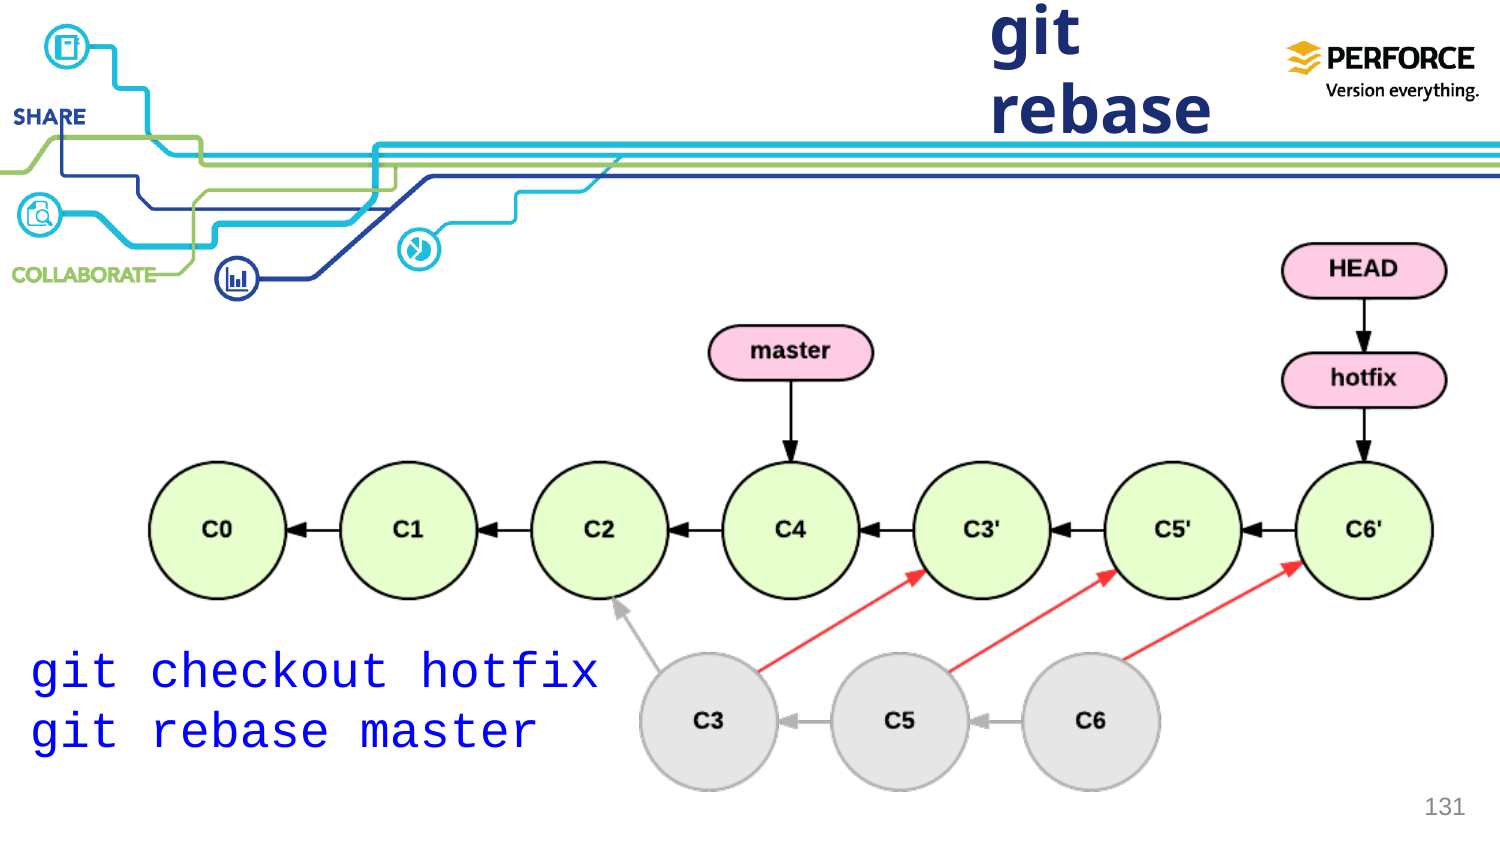

# git rebase
git checkout hotfix
git rebase master